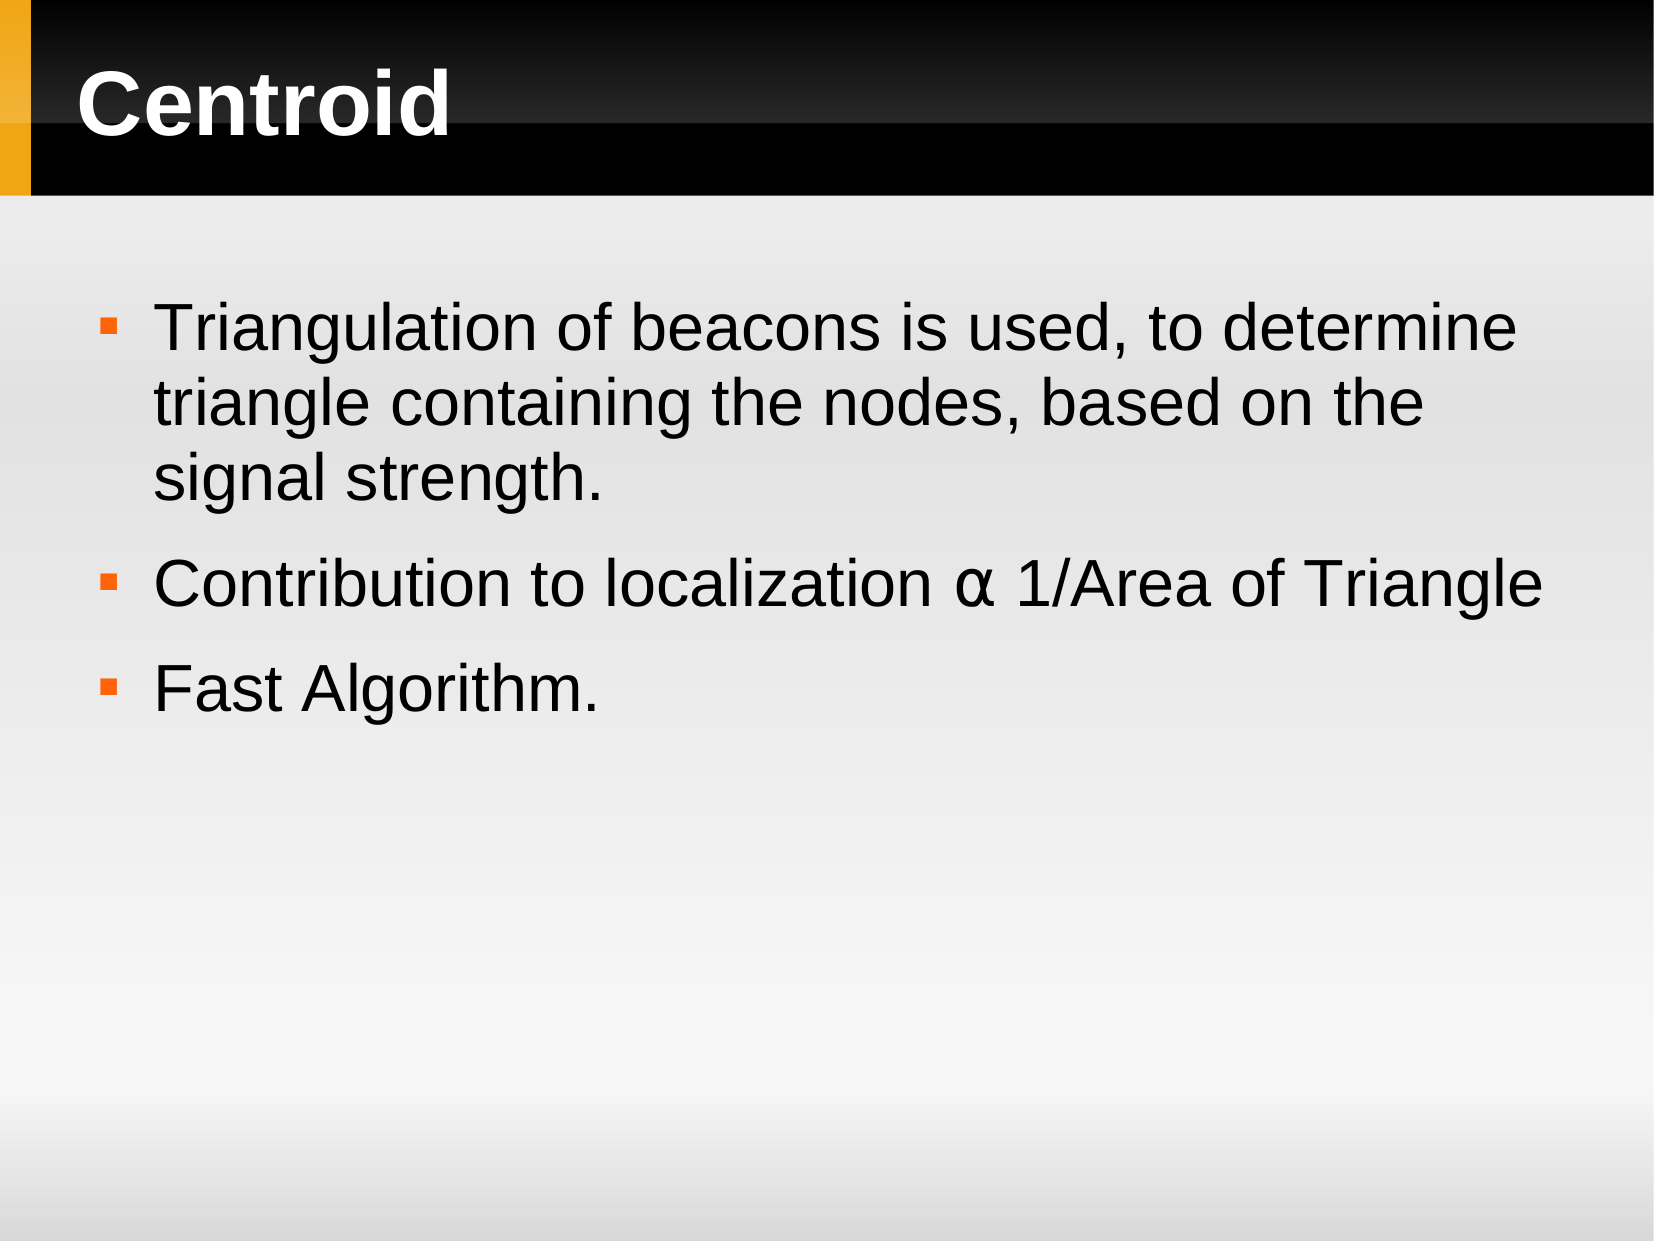

# Centroid
Triangulation of beacons is used, to determine triangle containing the nodes, based on the signal strength.
Contribution to localization α 1/Area of Triangle
Fast Algorithm.